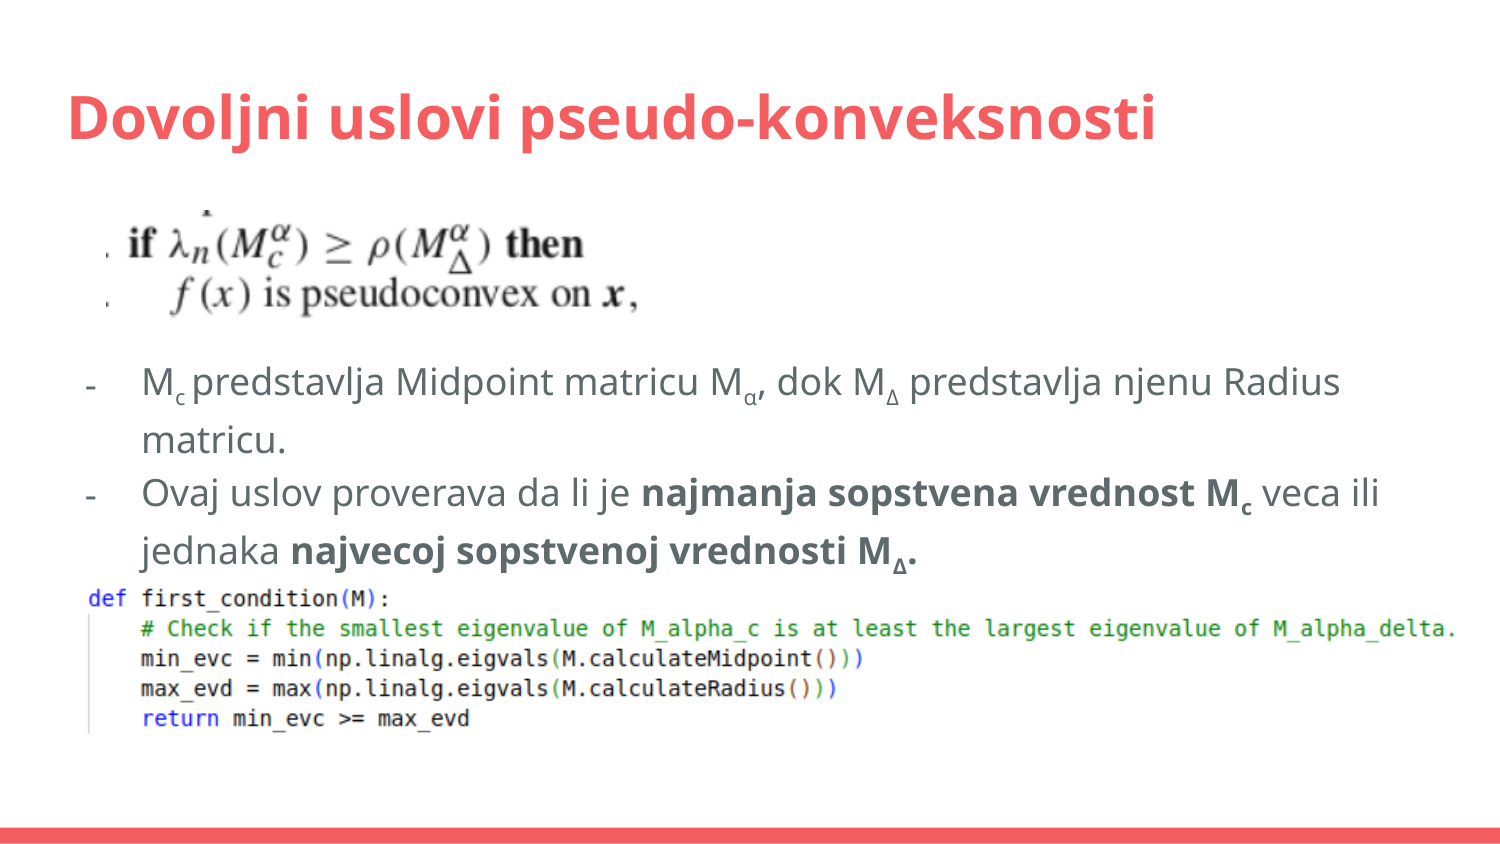

# Dovoljni uslovi pseudo-konveksnosti
Mc predstavlja Midpoint matricu Mα, dok MΔ predstavlja njenu Radius matricu.
Ovaj uslov proverava da li je najmanja sopstvena vrednost Mc veca ili jednaka najvecoj sopstvenoj vrednosti MΔ.